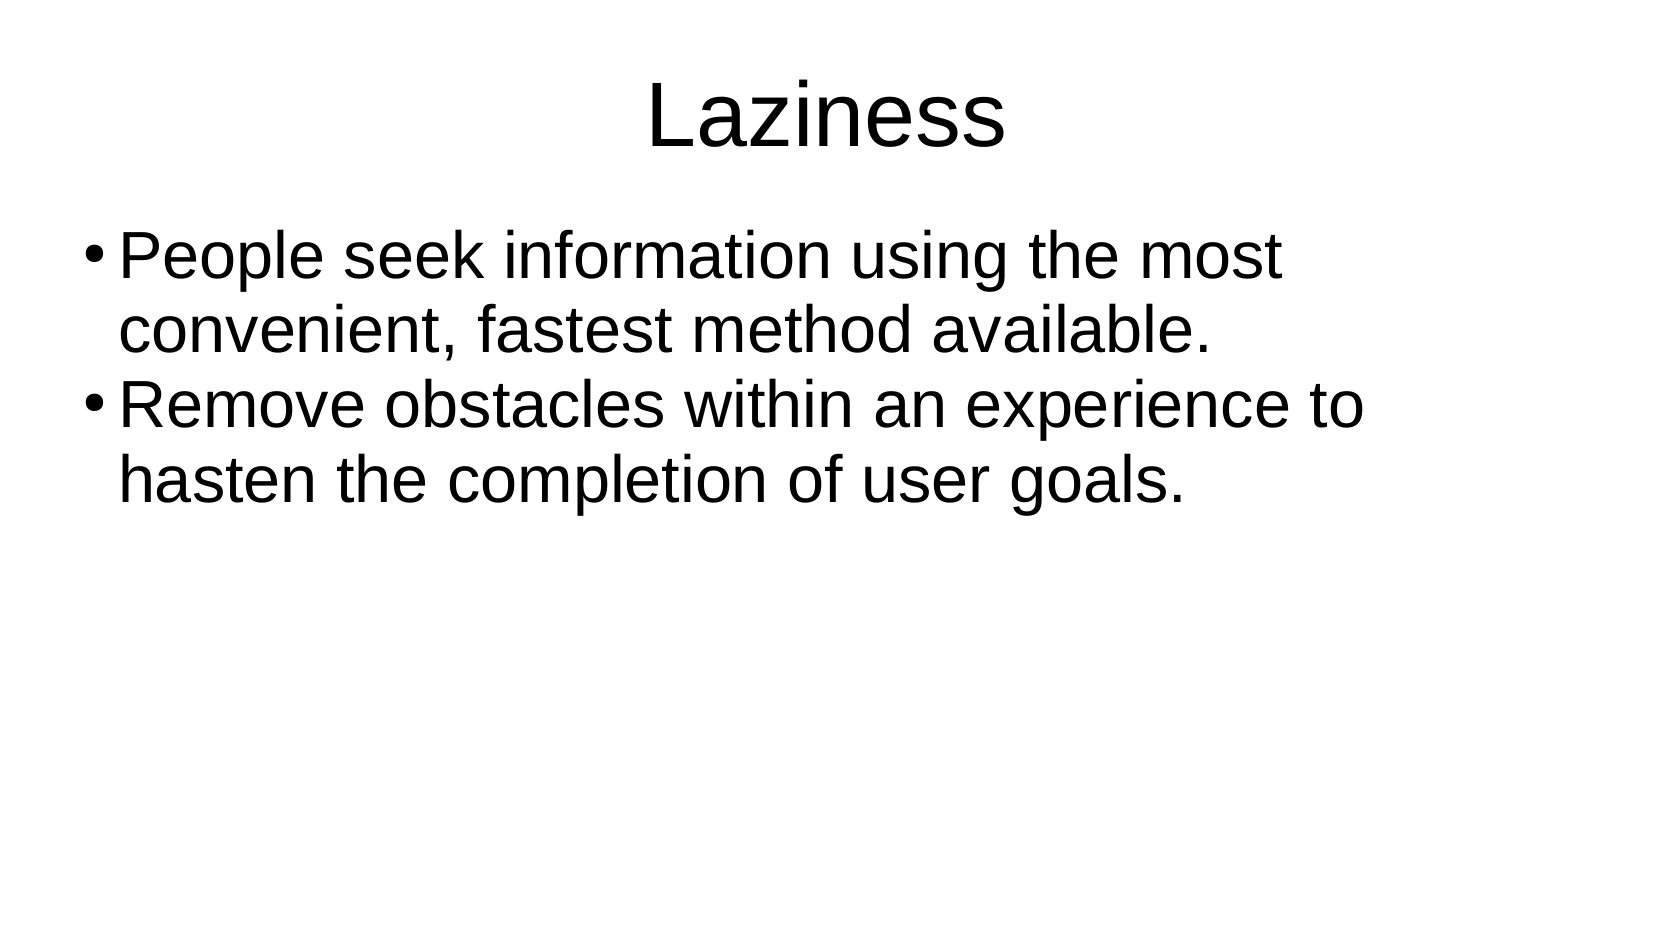

# Laziness
People seek information using the most convenient, fastest method available.
Remove obstacles within an experience to hasten the completion of user goals.